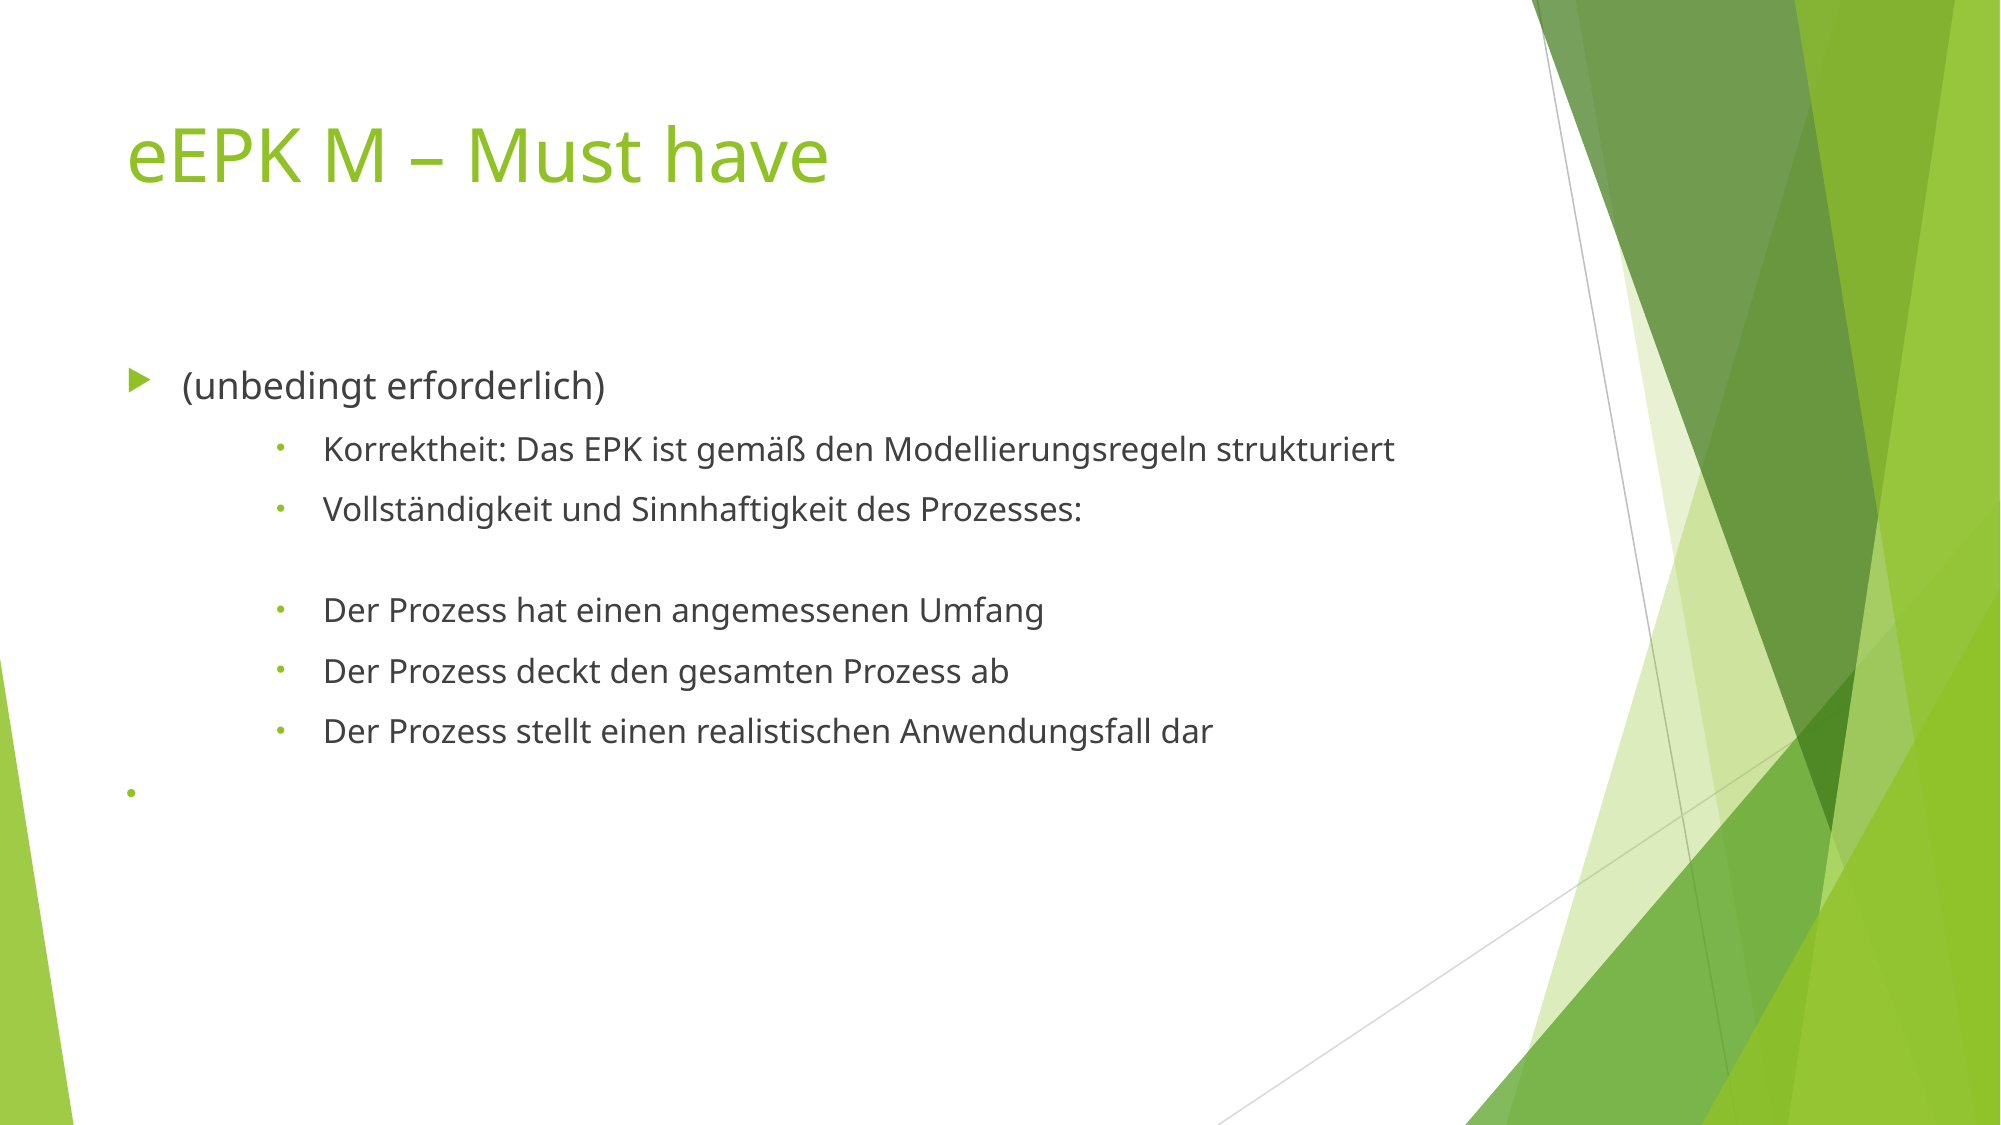

# eEPK M – Must have
(unbedingt erforderlich)
Korrektheit: Das EPK ist gemäß den Modellierungsregeln strukturiert
Vollständigkeit und Sinnhaftigkeit des Prozesses:
Der Prozess hat einen angemessenen Umfang
Der Prozess deckt den gesamten Prozess ab
Der Prozess stellt einen realistischen Anwendungsfall dar